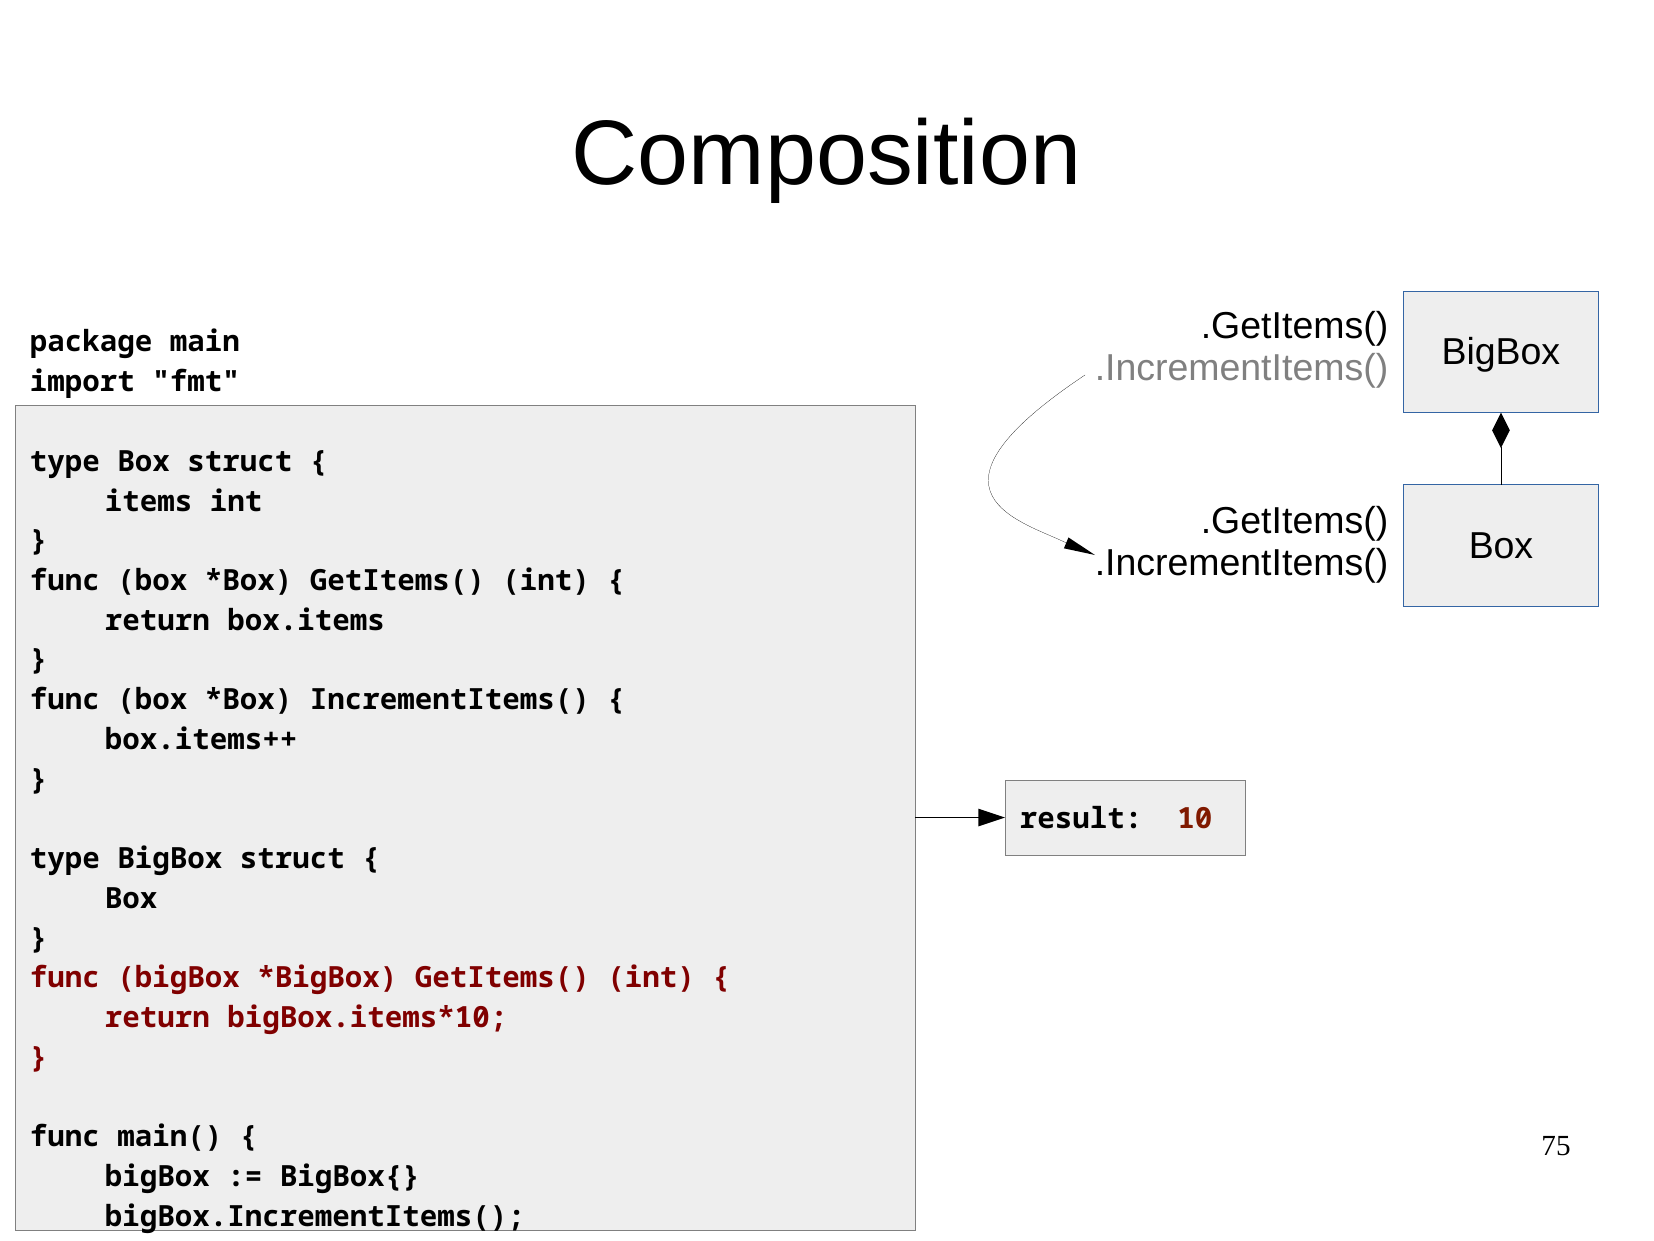

# Composition
BigBox
.GetItems()
.IncrementItems()
package main
import "fmt"
type Box struct {
	items int
}
func (box *Box) GetItems() (int) {
	return box.items
}
func (box *Box) IncrementItems() {
	box.items++
}
type BigBox struct {
	Box
}
func (bigBox *BigBox) GetItems() (int) {
	return bigBox.items*10;
}
func main() {
	bigBox := BigBox{}
	bigBox.IncrementItems();
	fmt.Println("result: ", bigBox.GetItems())
}
Box
.GetItems()
.IncrementItems()
result: 10
75